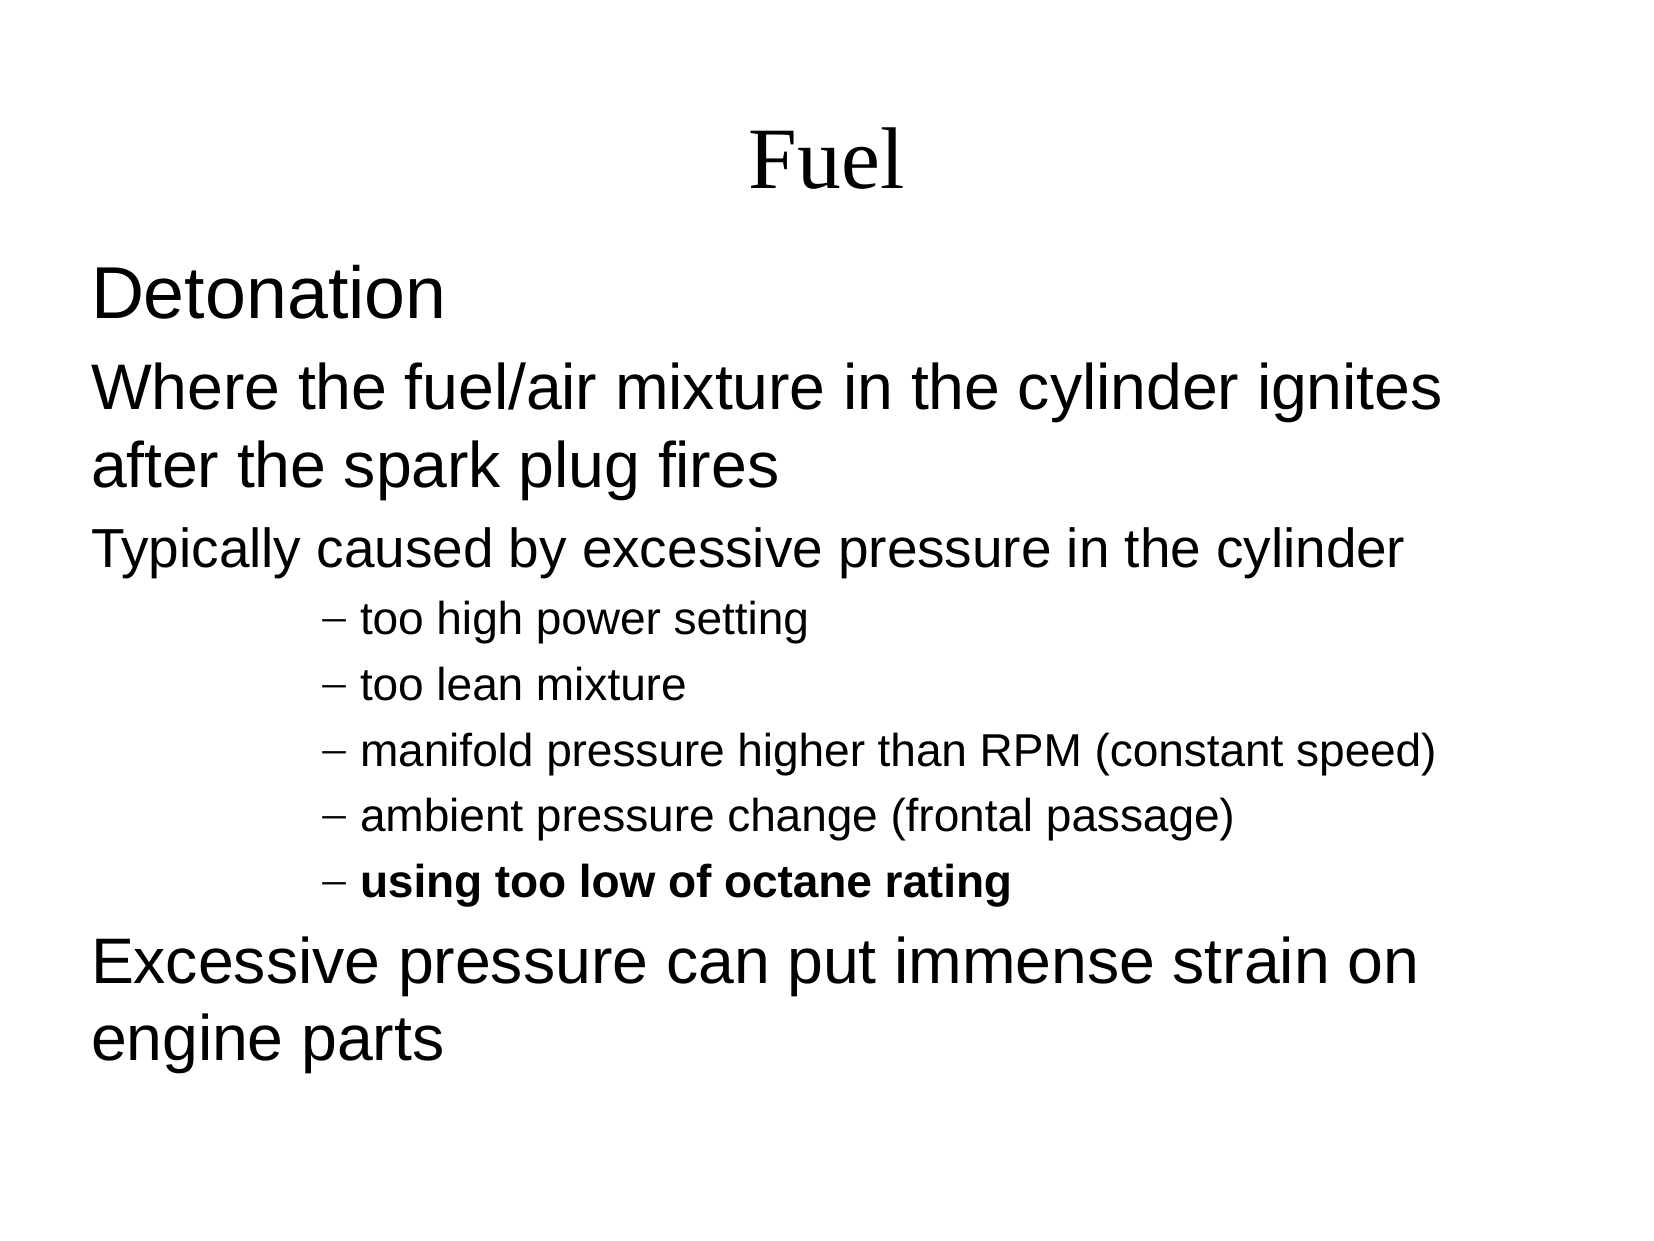

Fuel
# Detonation
Where the fuel/air mixture in the cylinder ignites after the spark plug fires
Typically caused by excessive pressure in the cylinder
too high power setting
too lean mixture
manifold pressure higher than RPM (constant speed)
ambient pressure change (frontal passage)
using too low of octane rating
Excessive pressure can put immense strain on engine parts